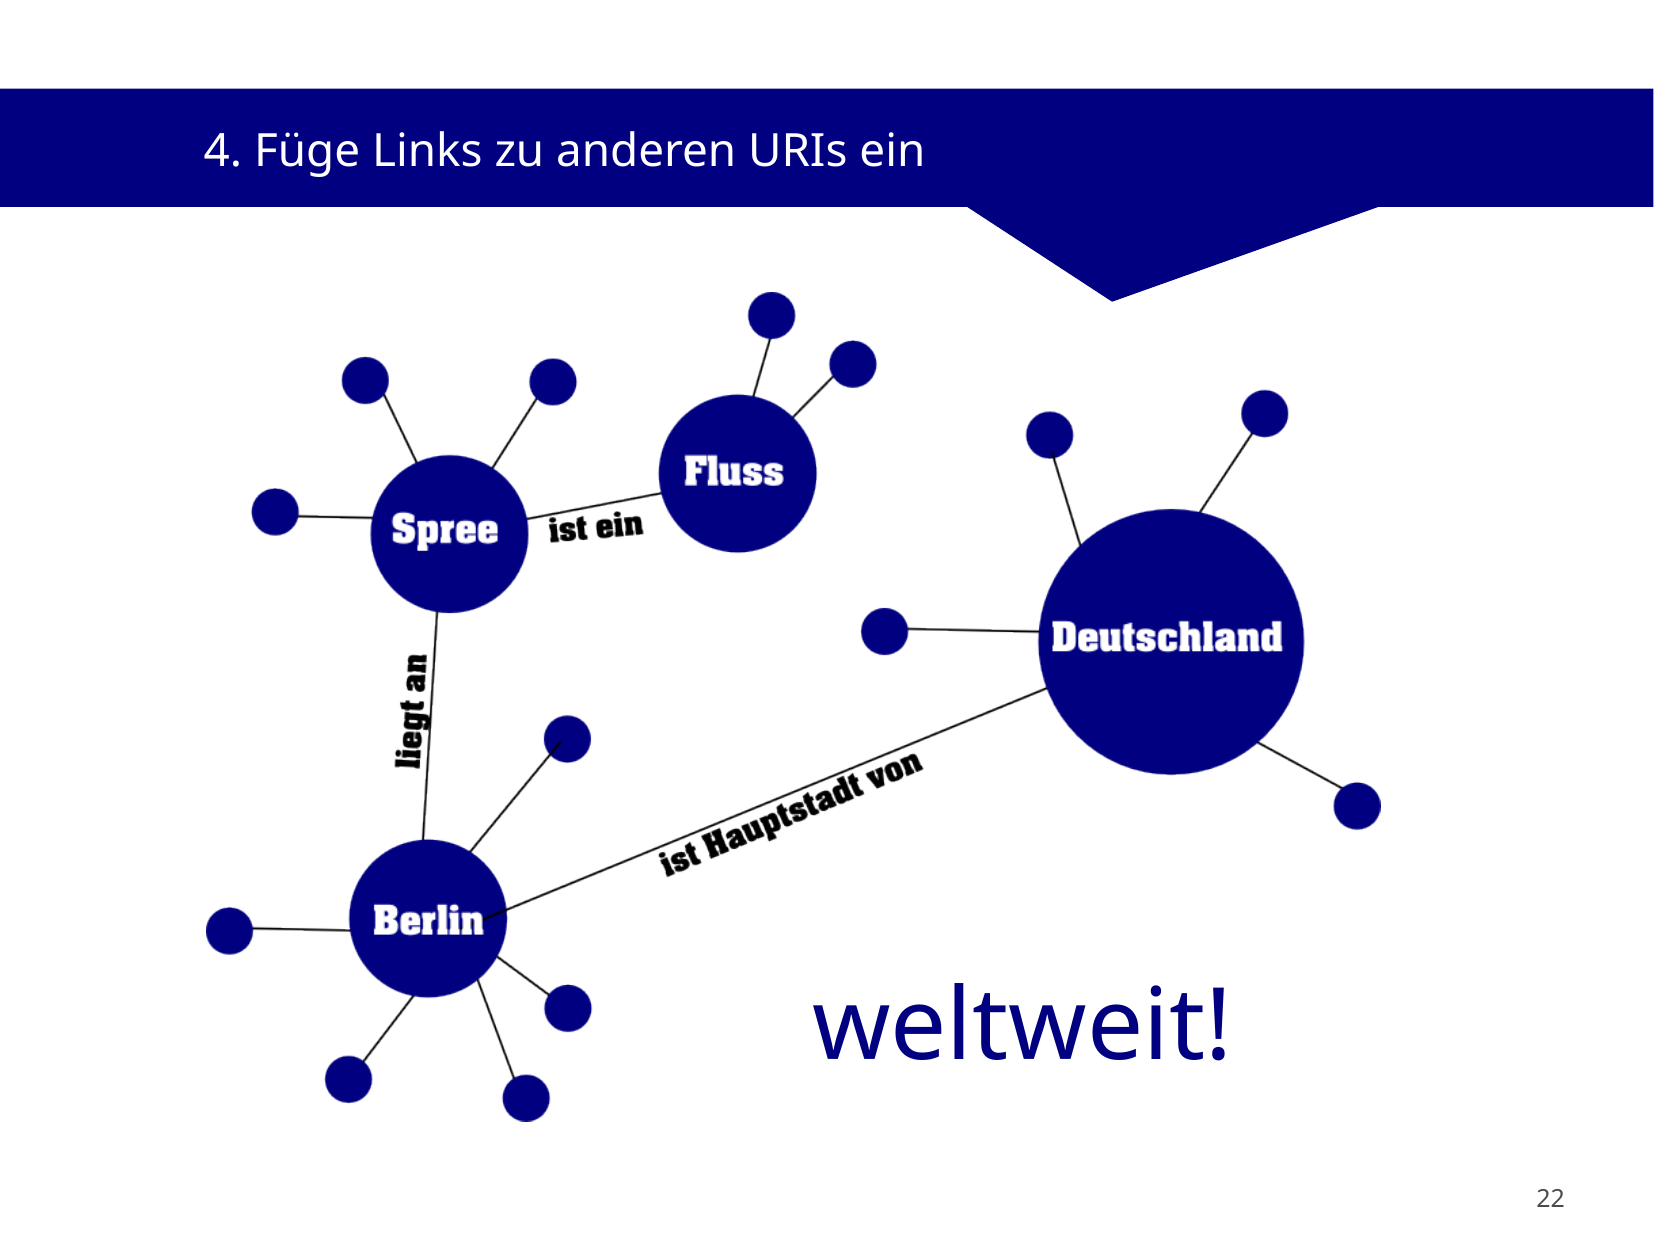

4. Füge Links zu anderen URIs ein
weltweit!